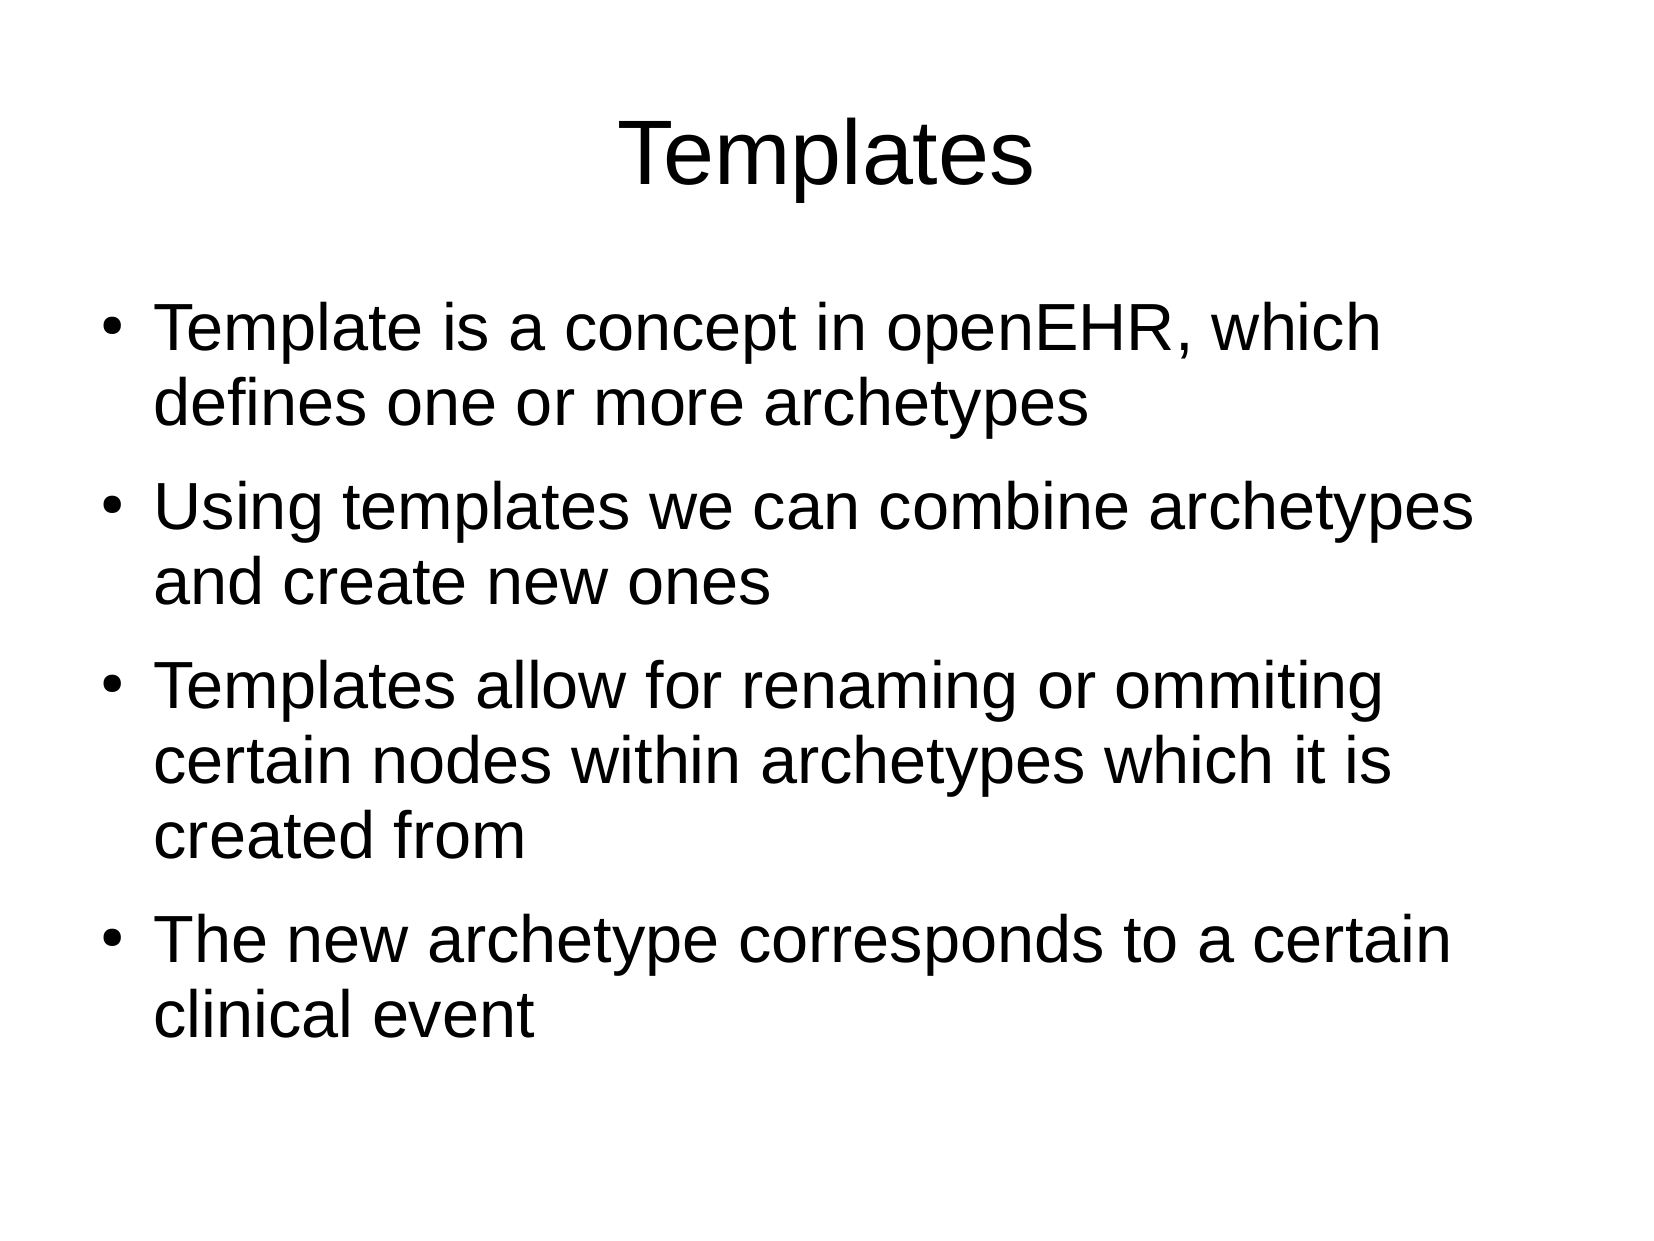

# Templates
Template is a concept in openEHR, which defines one or more archetypes
Using templates we can combine archetypes and create new ones
Templates allow for renaming or ommiting certain nodes within archetypes which it is created from
The new archetype corresponds to a certain clinical event